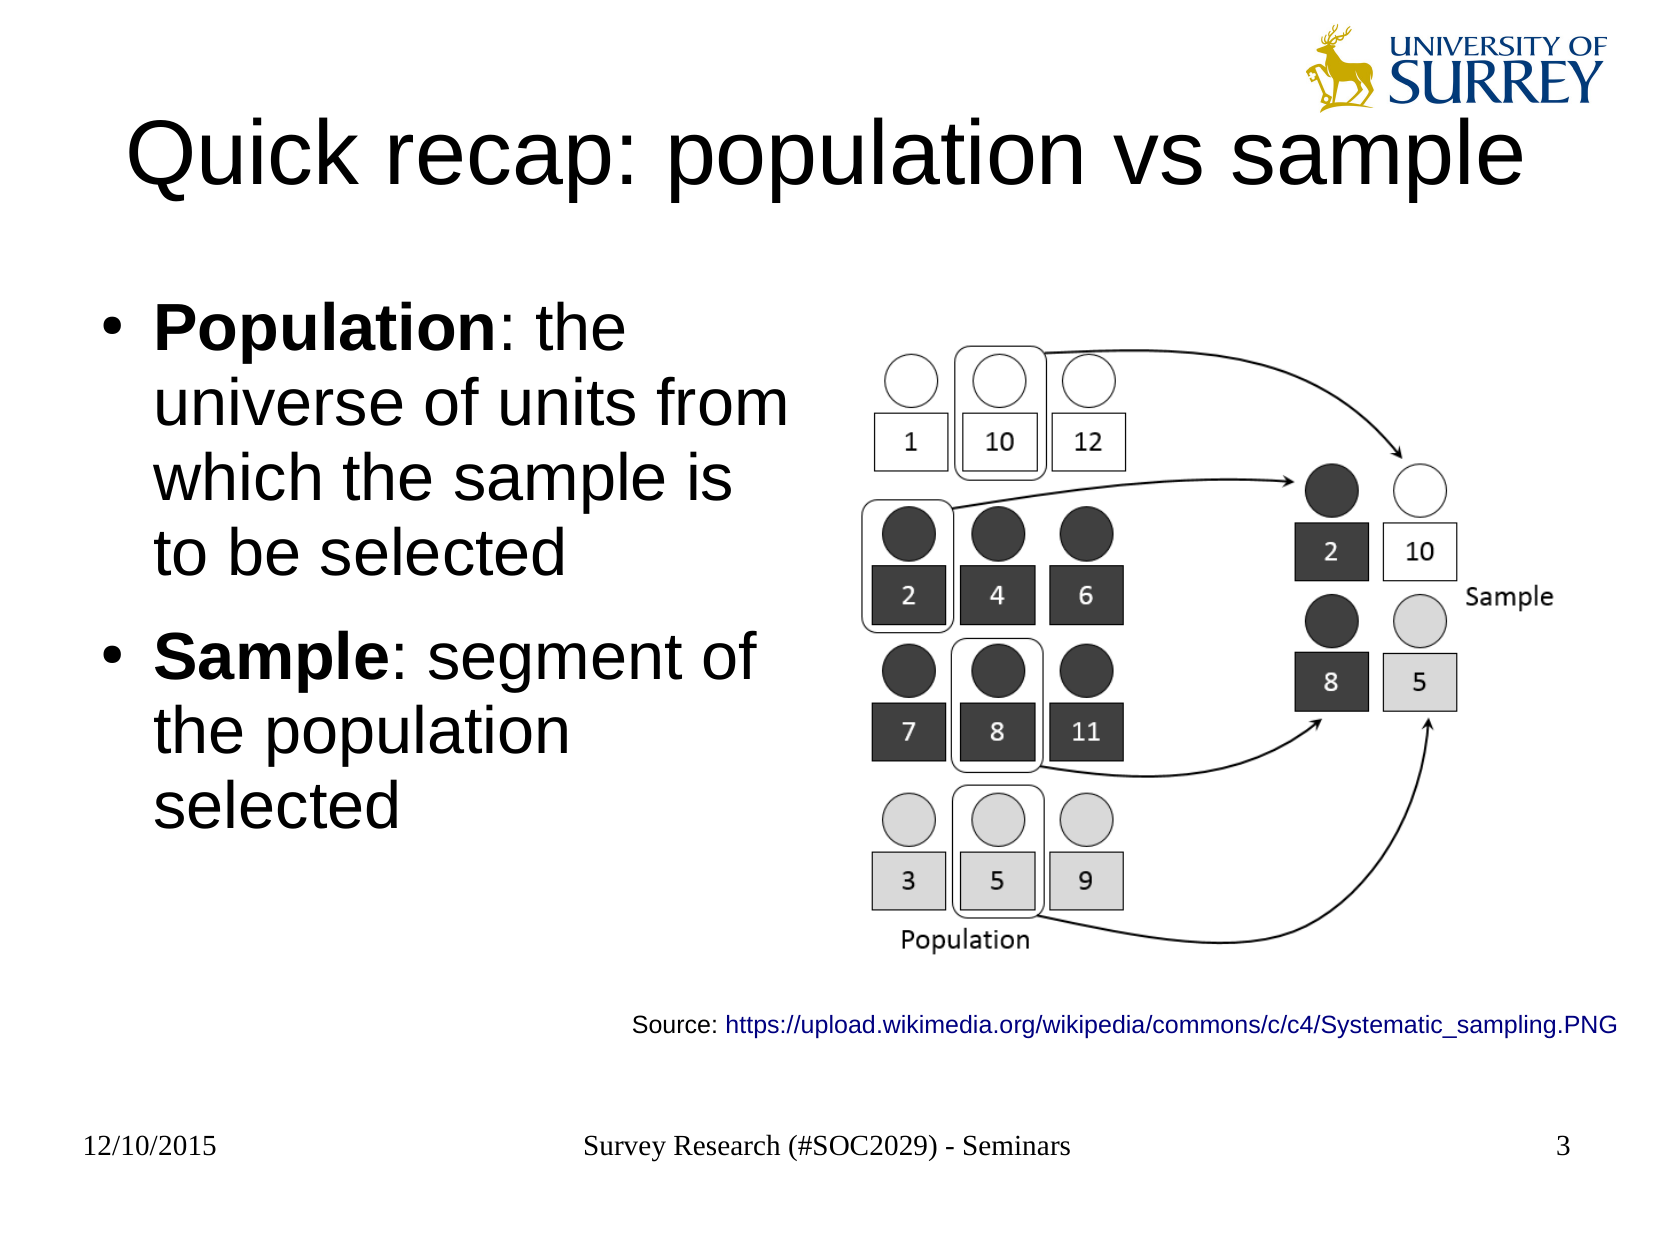

# Quick recap: population vs sample
Population: the universe of units from which the sample is to be selected
Sample: segment of the population selected
Source: https://upload.wikimedia.org/wikipedia/commons/c/c4/Systematic_sampling.PNG
05/10/2015
3